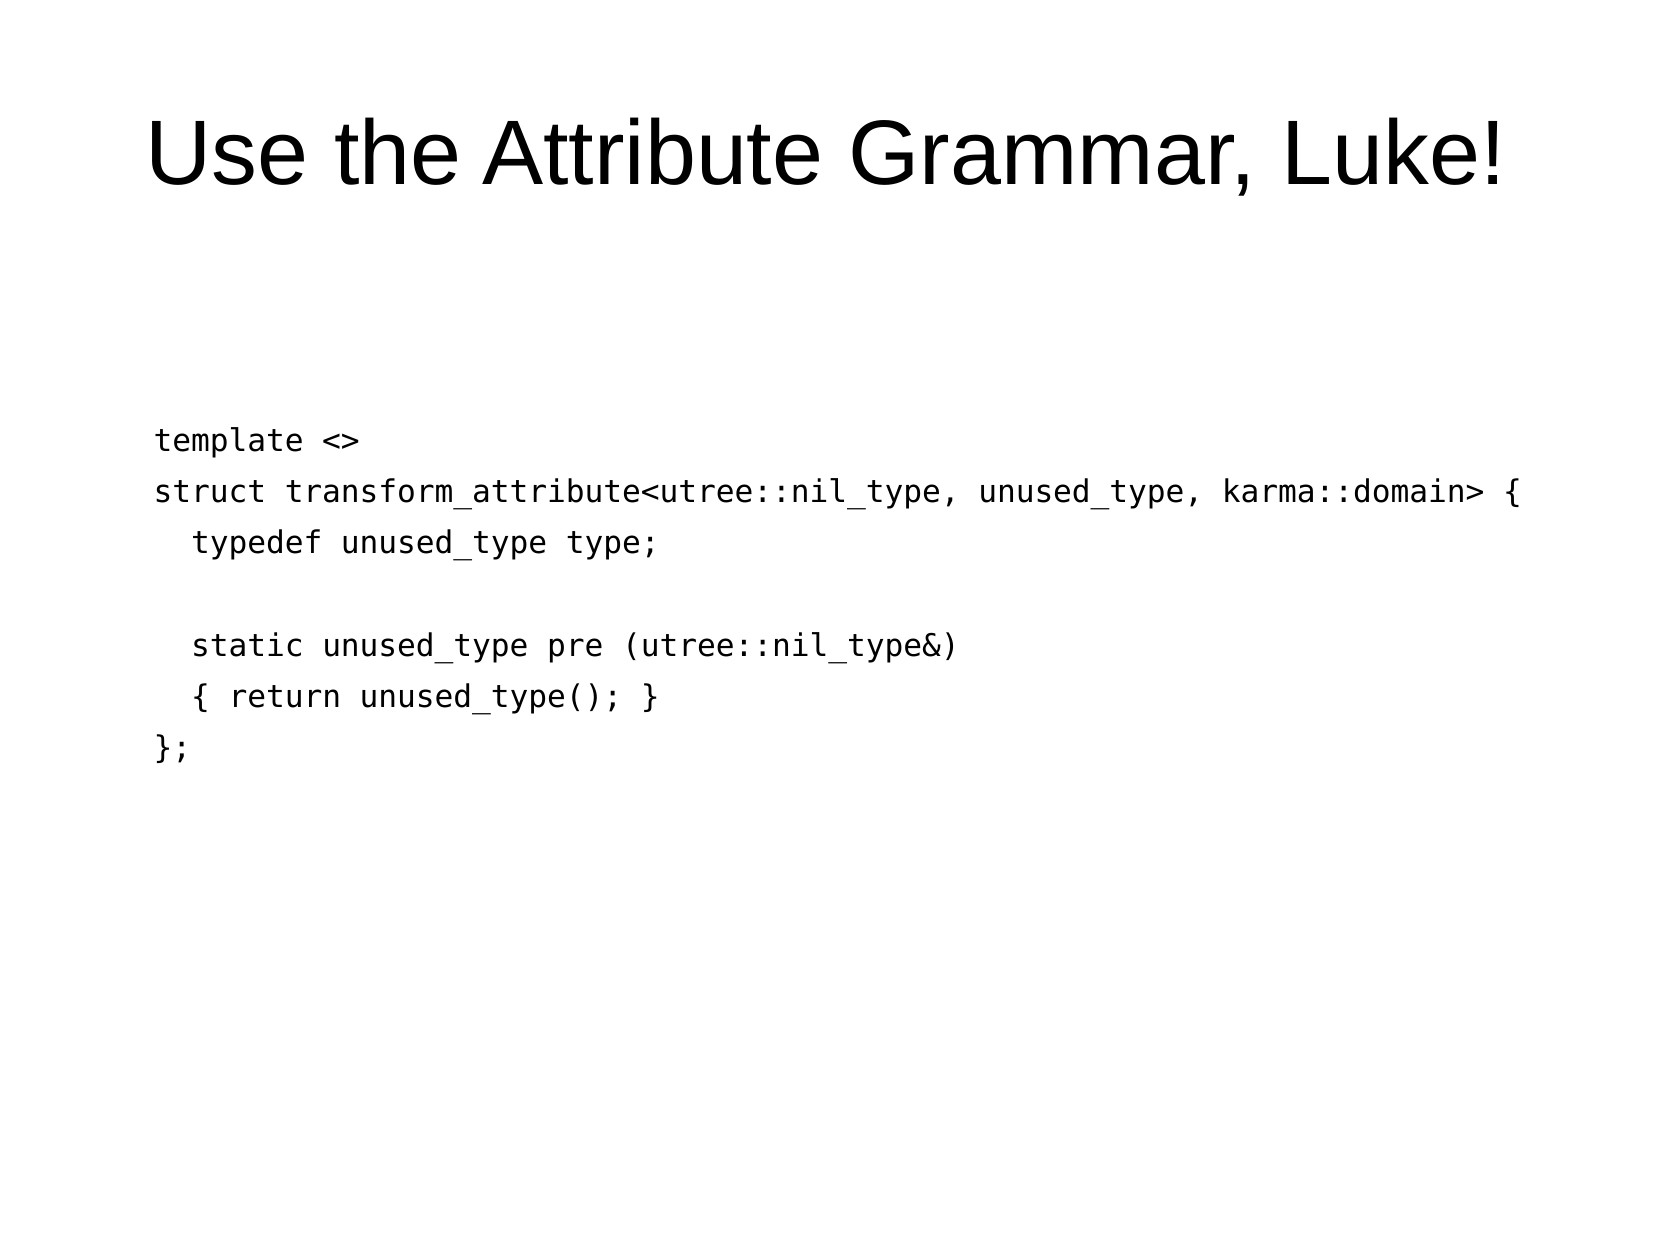

# Use the Attribute Grammar, Luke!
template <>
struct transform_attribute<utree::nil_type, unused_type, karma::domain> {
 typedef unused_type type;
 static unused_type pre (utree::nil_type&)
 { return unused_type(); }
};